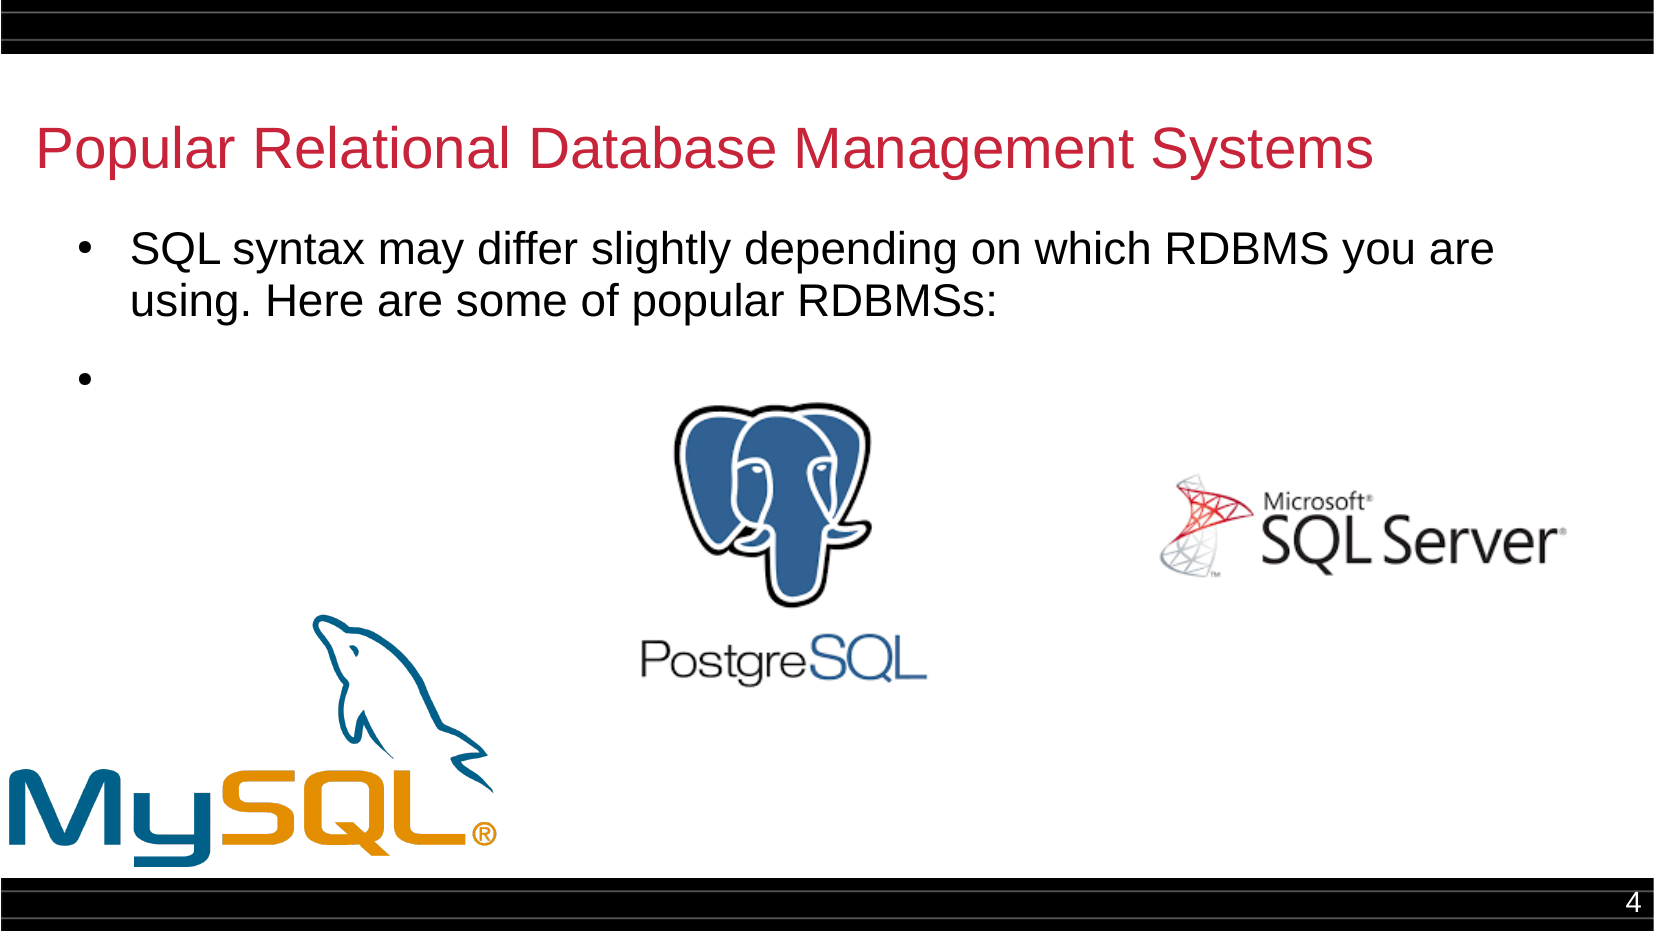

# Popular Relational Database Management Systems
SQL syntax may differ slightly depending on which RDBMS you are using. Here are some of popular RDBMSs: